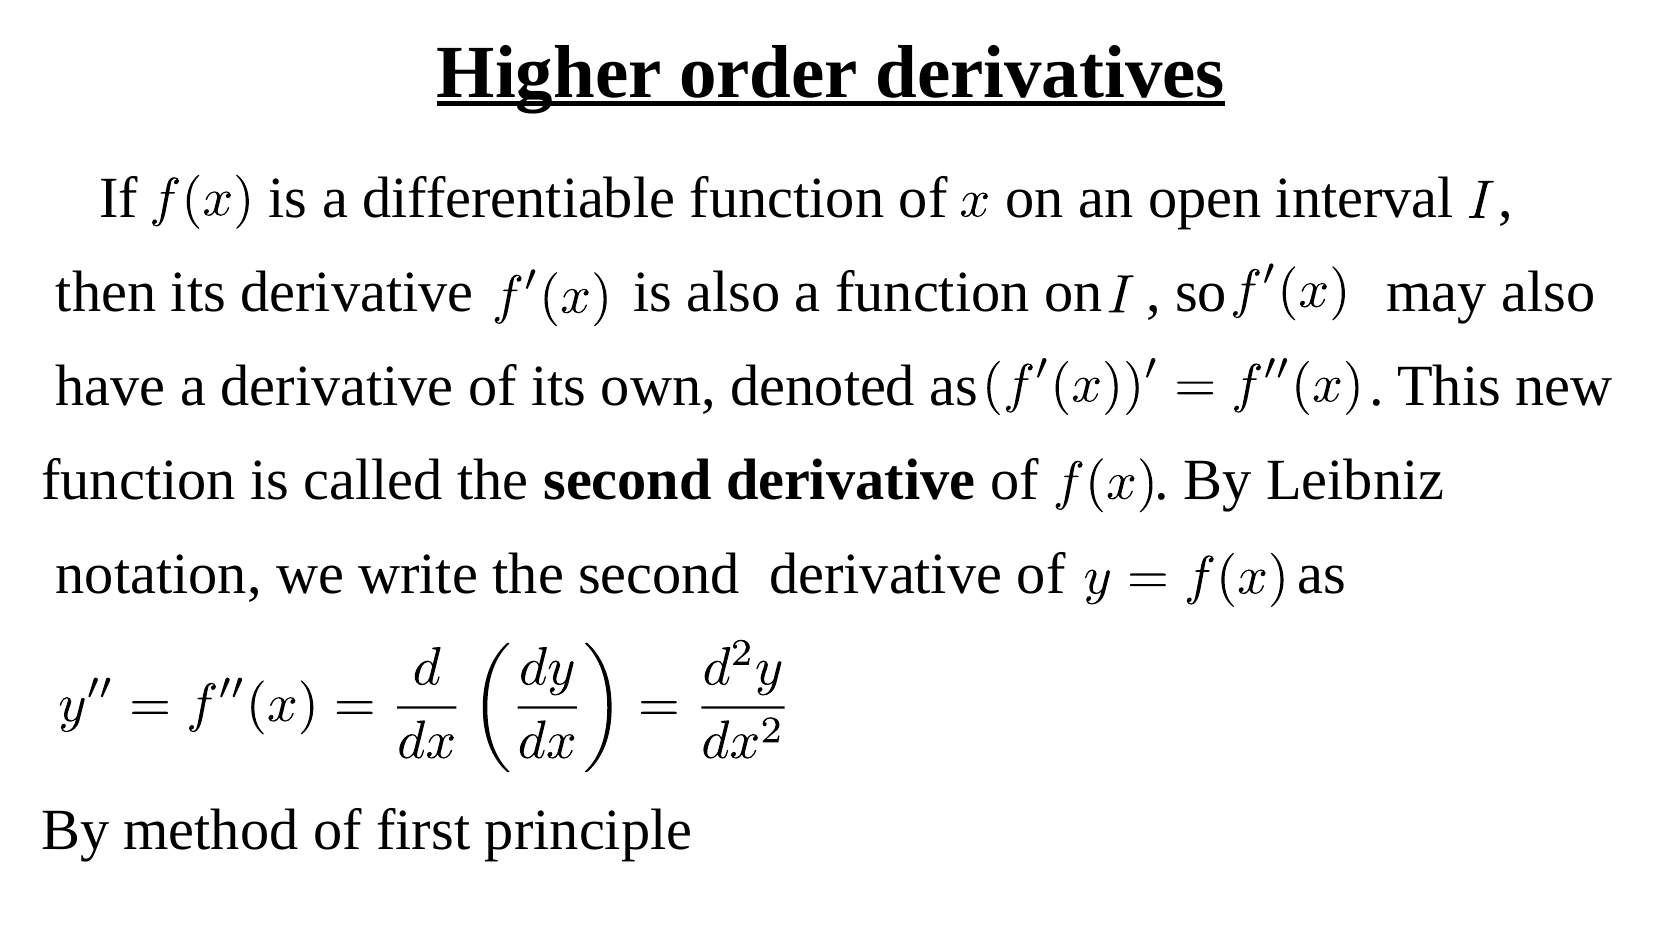

# Higher order derivatives
 If is a differentiable function of on an open interval ,
 then its derivative is also a function on , so may also
 have a derivative of its own, denoted as . This new
function is called the second derivative of . By Leibniz
 notation, we write the second derivative of as
By method of first principle